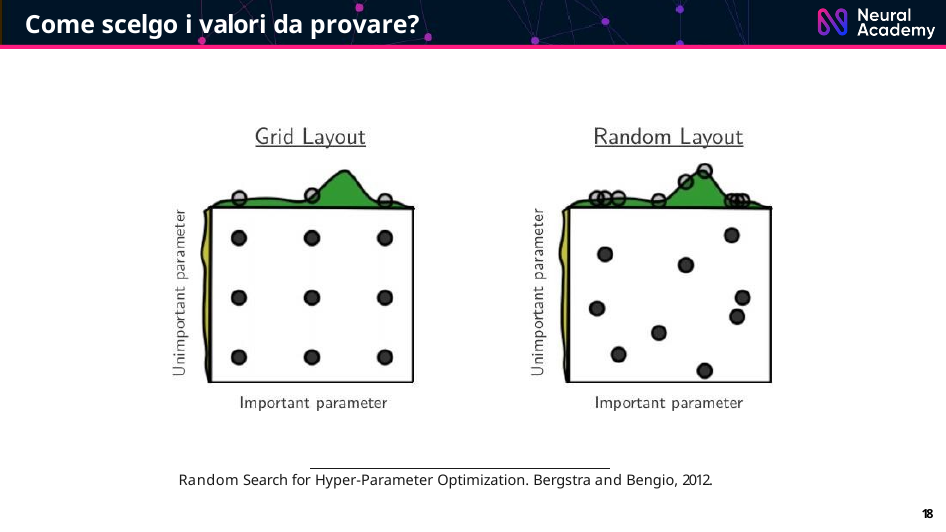

# Come scelgo i valori da provare?
Random Search for Hyper-Parameter Optimization. Bergstra and Bengio, 2012.
18